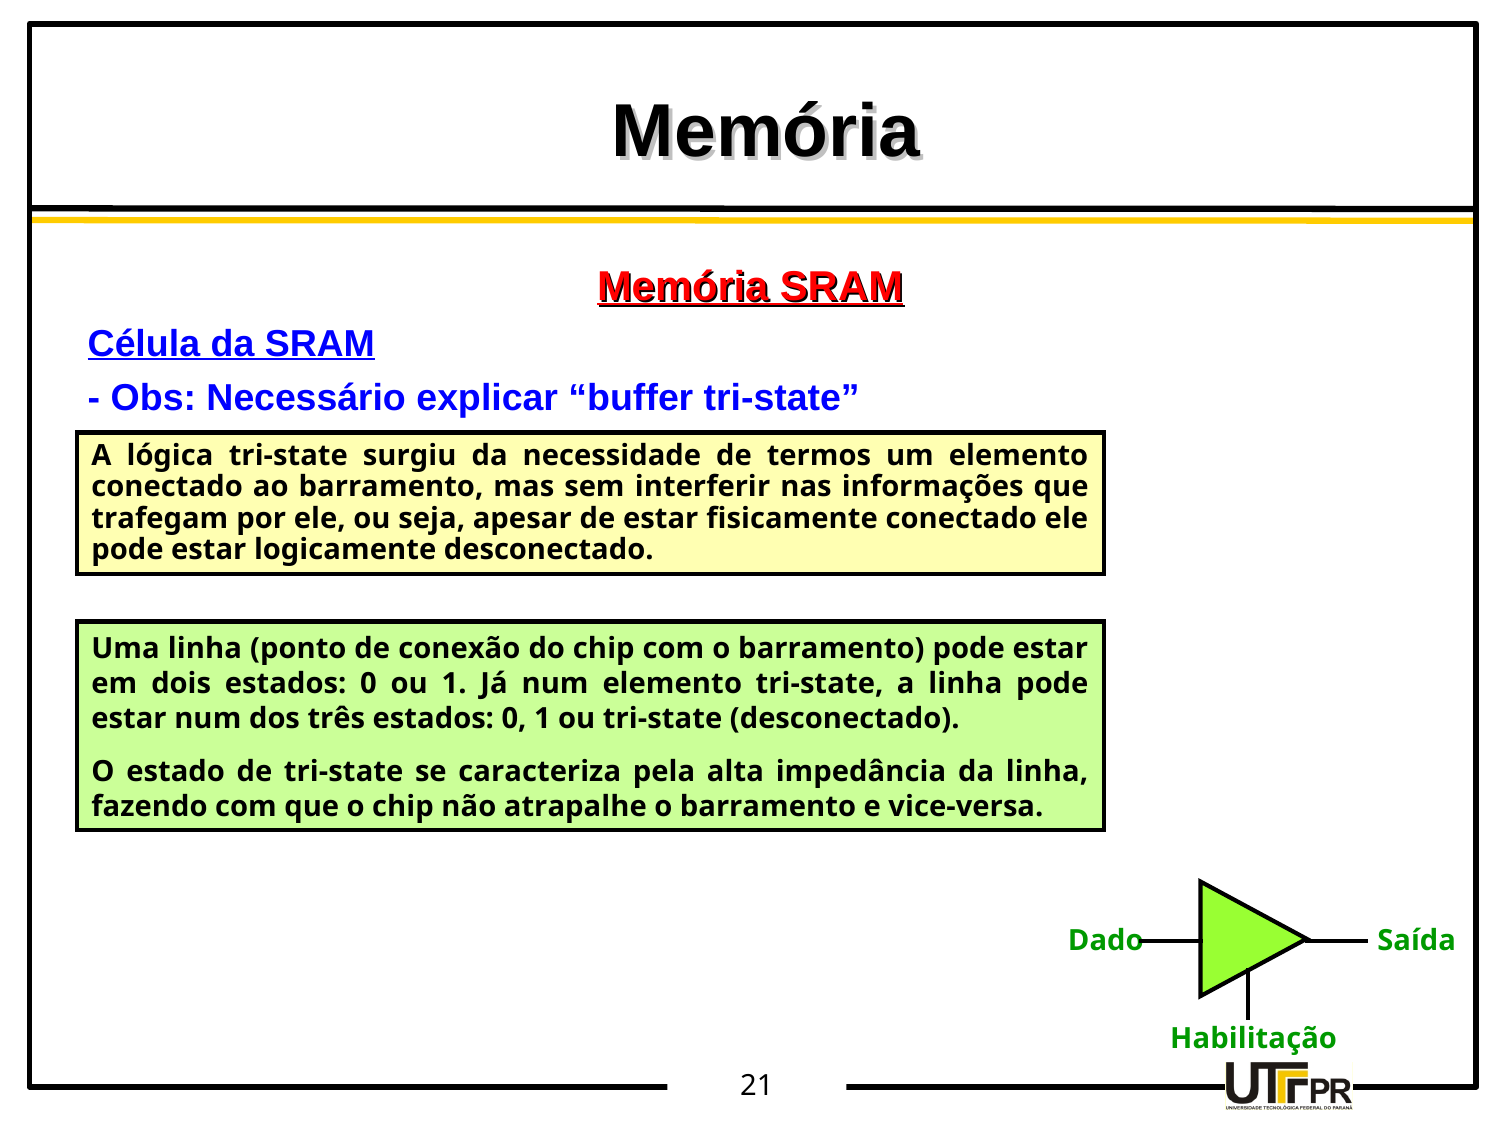

Memória
# Memória SRAM
Célula da SRAM
- Obs: Necessário explicar “buffer tri-state”
A lógica tri-state surgiu da necessidade de termos um elemento conectado ao barramento, mas sem interferir nas informações que trafegam por ele, ou seja, apesar de estar fisicamente conectado ele pode estar logicamente desconectado.
Uma linha (ponto de conexão do chip com o barramento) pode estar em dois estados: 0 ou 1. Já num elemento tri-state, a linha pode estar num dos três estados: 0, 1 ou tri-state (desconectado).
O estado de tri-state se caracteriza pela alta impedância da linha, fazendo com que o chip não atrapalhe o barramento e vice-versa.
Dado
Saída
Habilitação